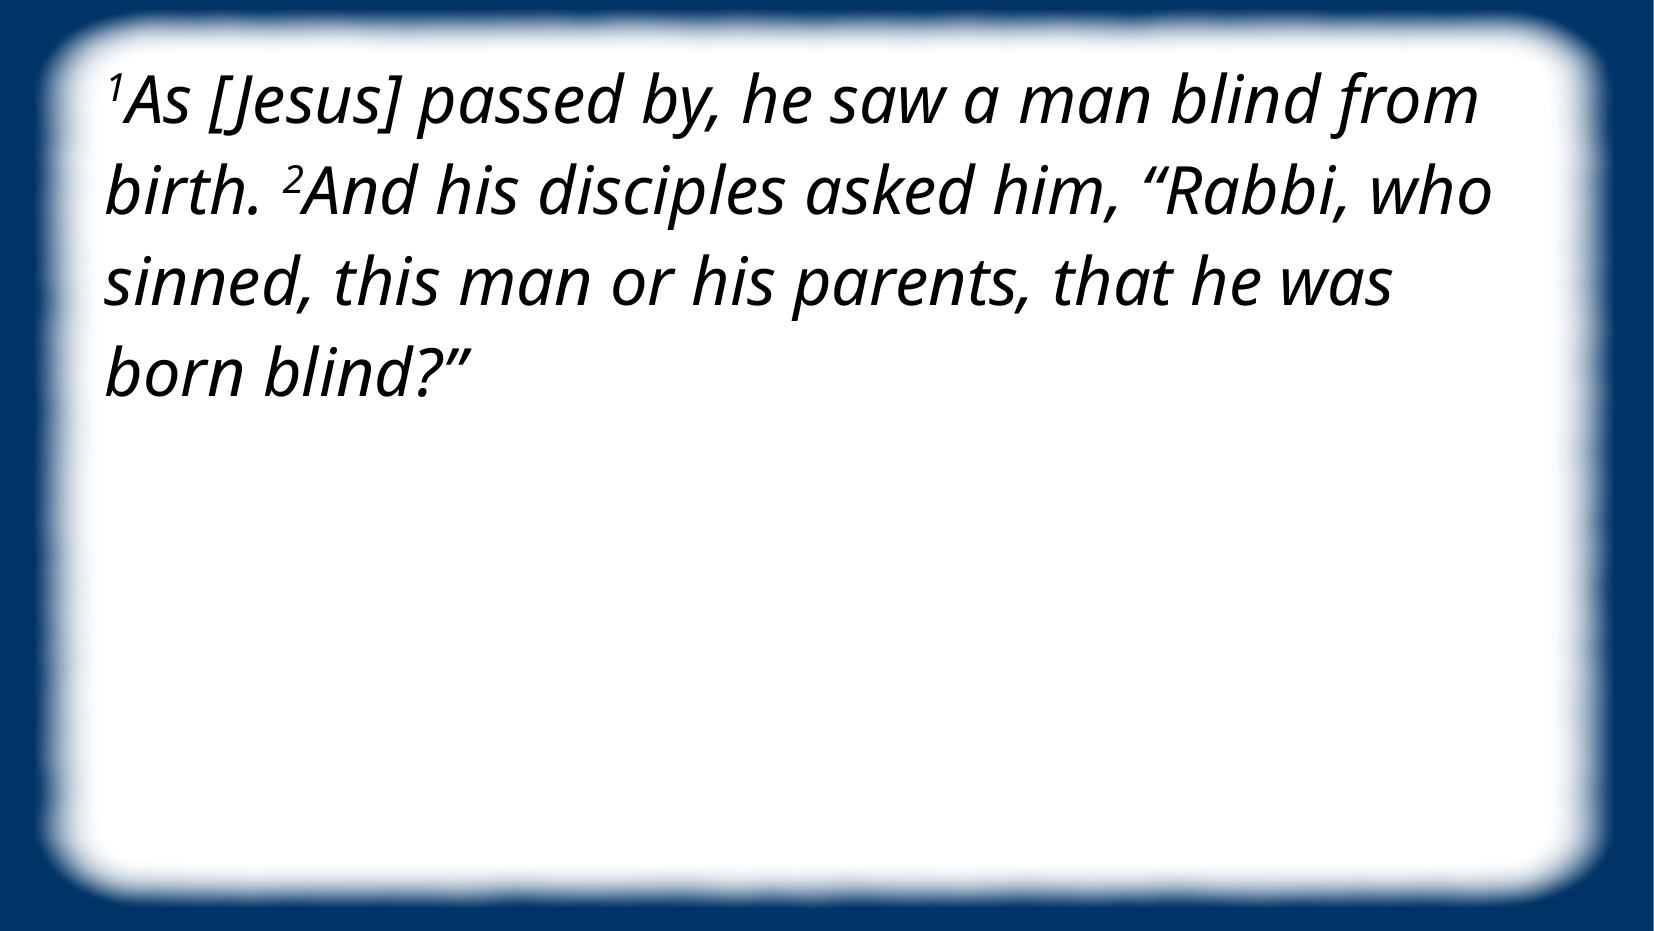

1As [Jesus] passed by, he saw a man blind from birth. 2And his disciples asked him, “Rabbi, who sinned, this man or his parents, that he was born blind?”